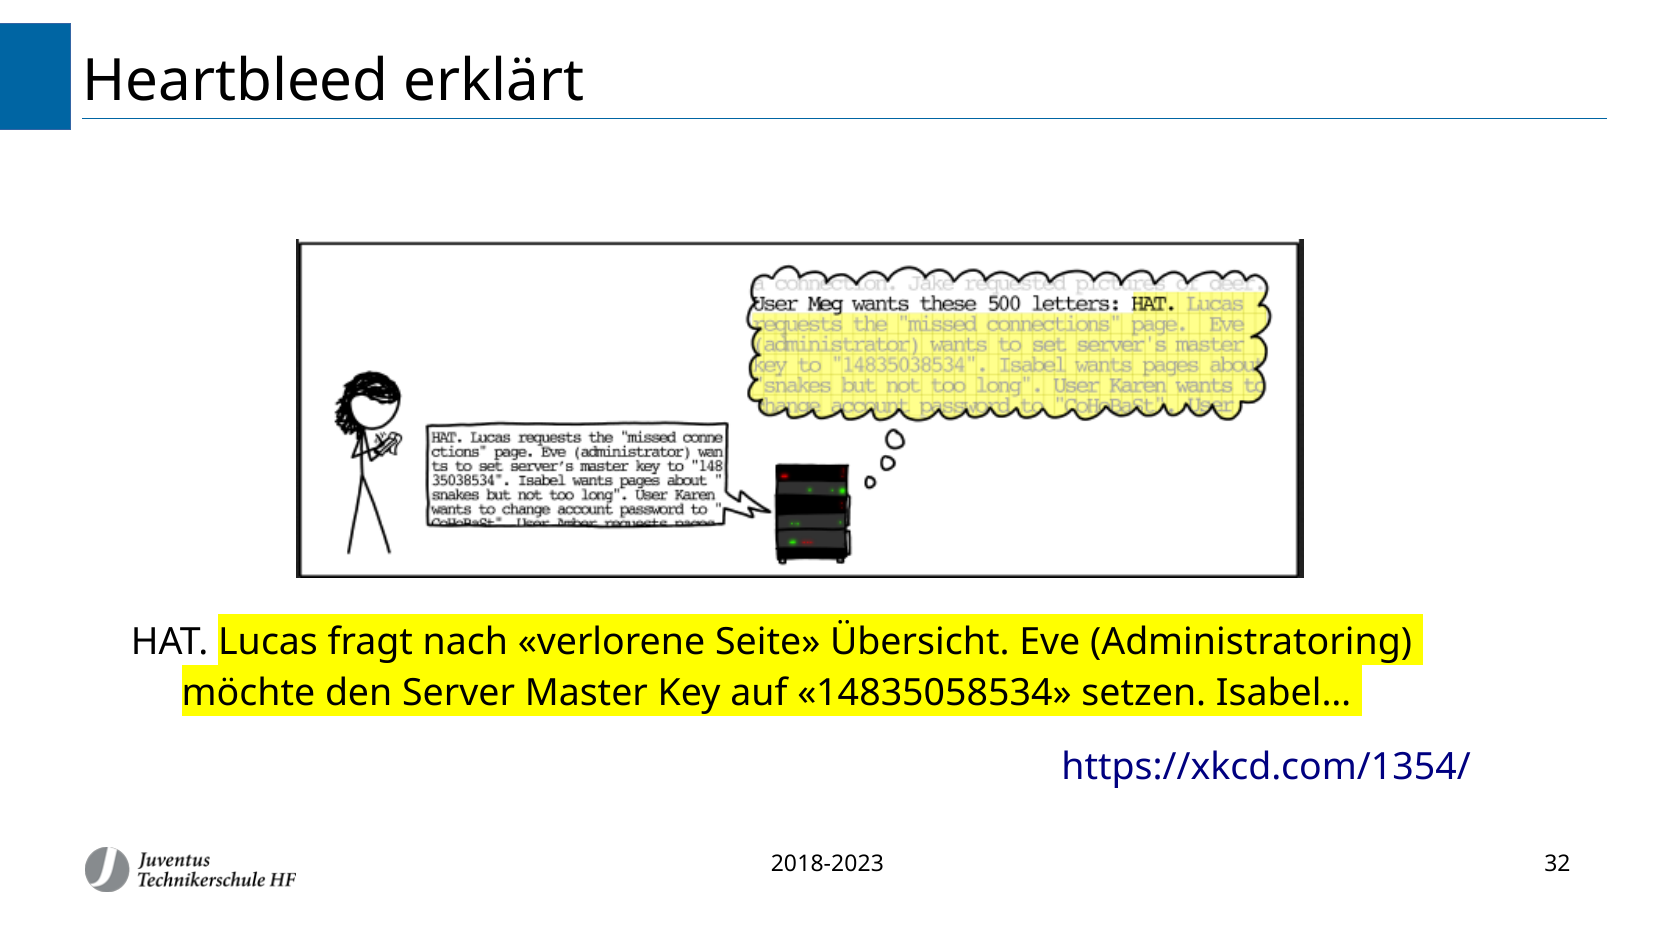

# Heartbleed erklärt
 HAT. Lucas fragt nach «verlorene Seite» Übersicht. Eve (Administratoring)
möchte den Server Master Key auf «14835058534» setzen. Isabel…
https://xkcd.com/1354/
2018-2023
32